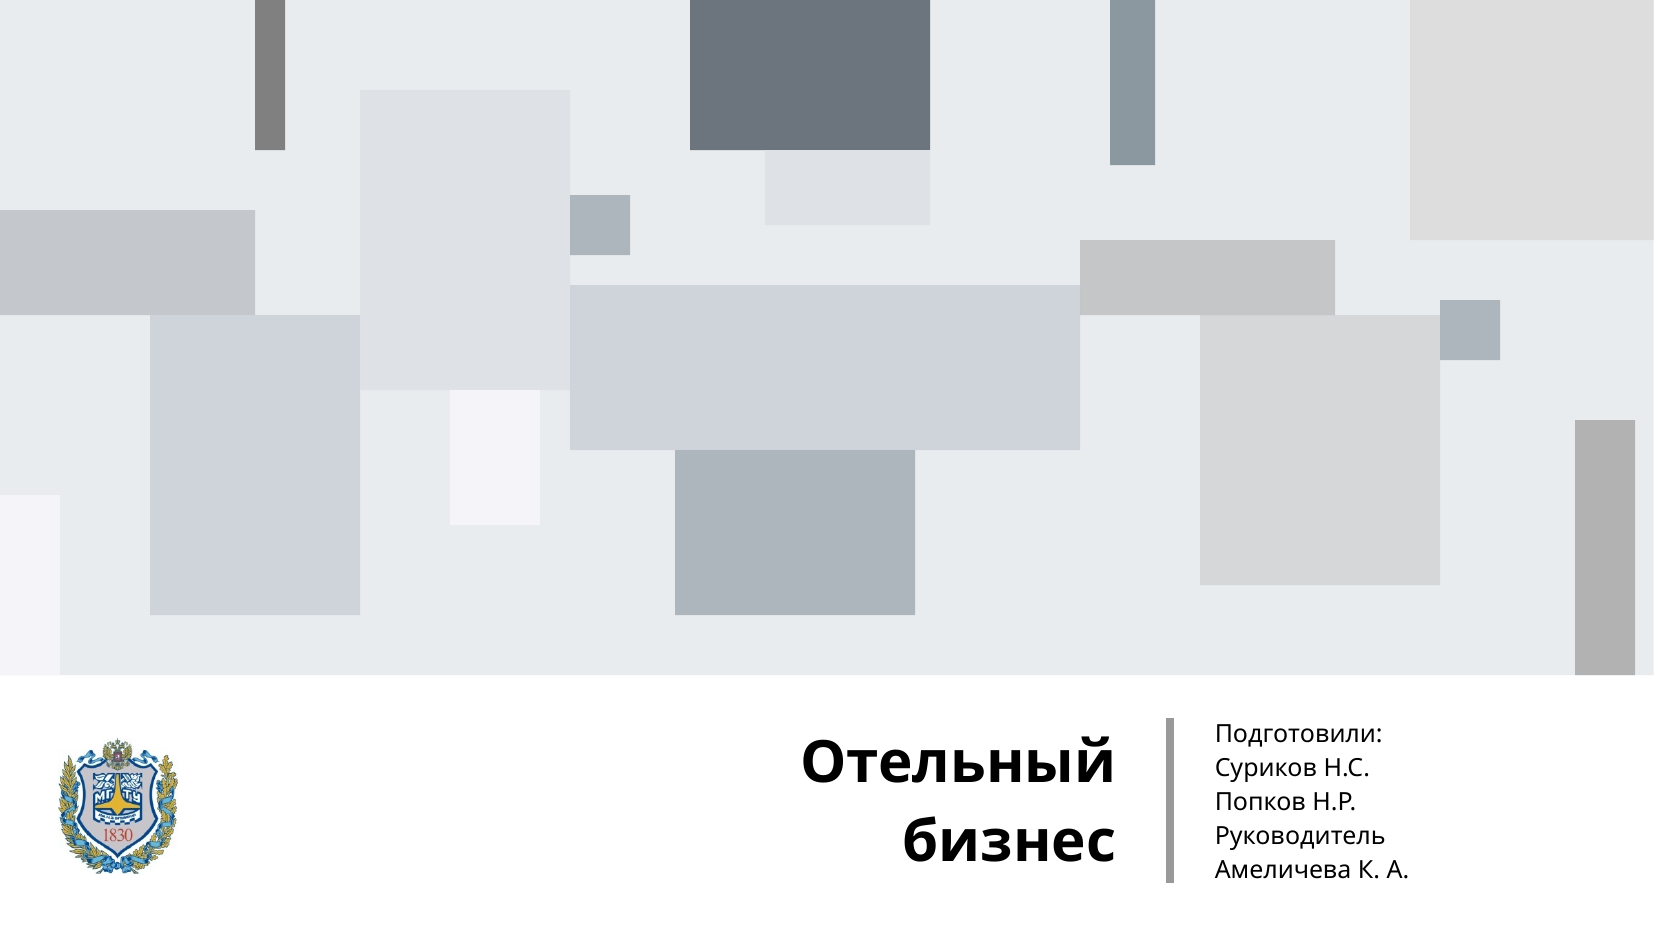

Подготовили:
Суриков Н.С.
Попков Н.Р.
Руководитель
Амеличева К. А.
Отельный бизнес